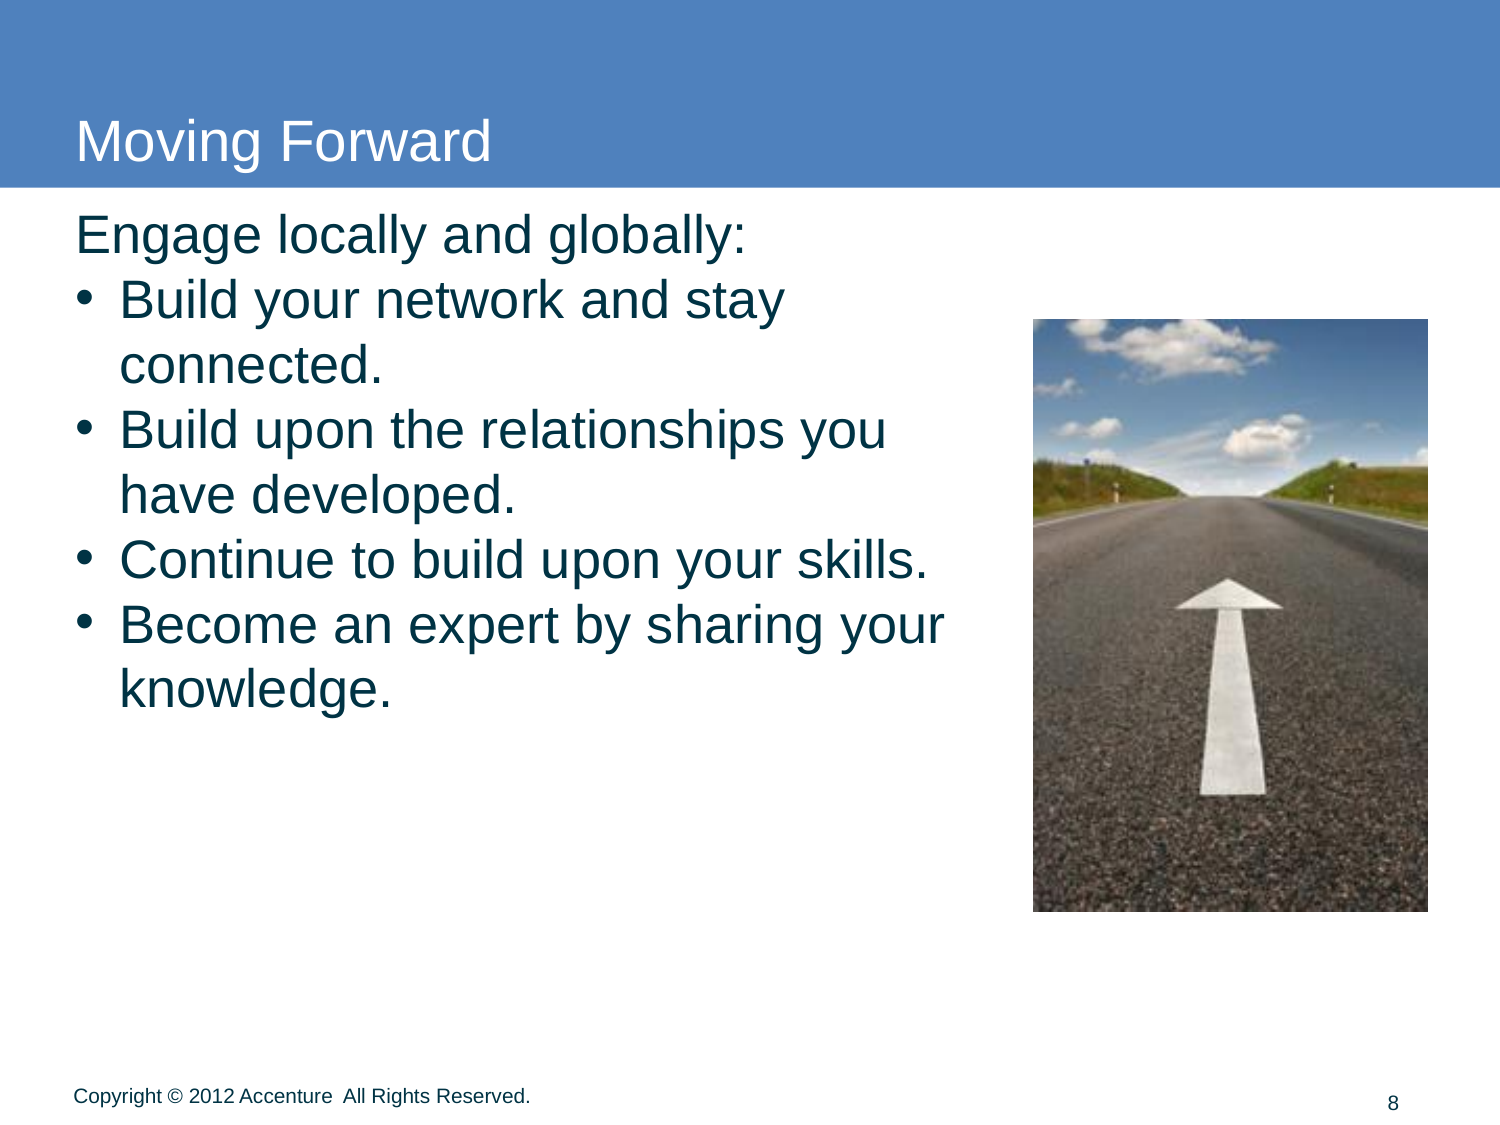

Moving Forward
Engage locally and globally:
Build your network and stay connected.
Build upon the relationships you have developed.
Continue to build upon your skills.
Become an expert by sharing your knowledge.
8